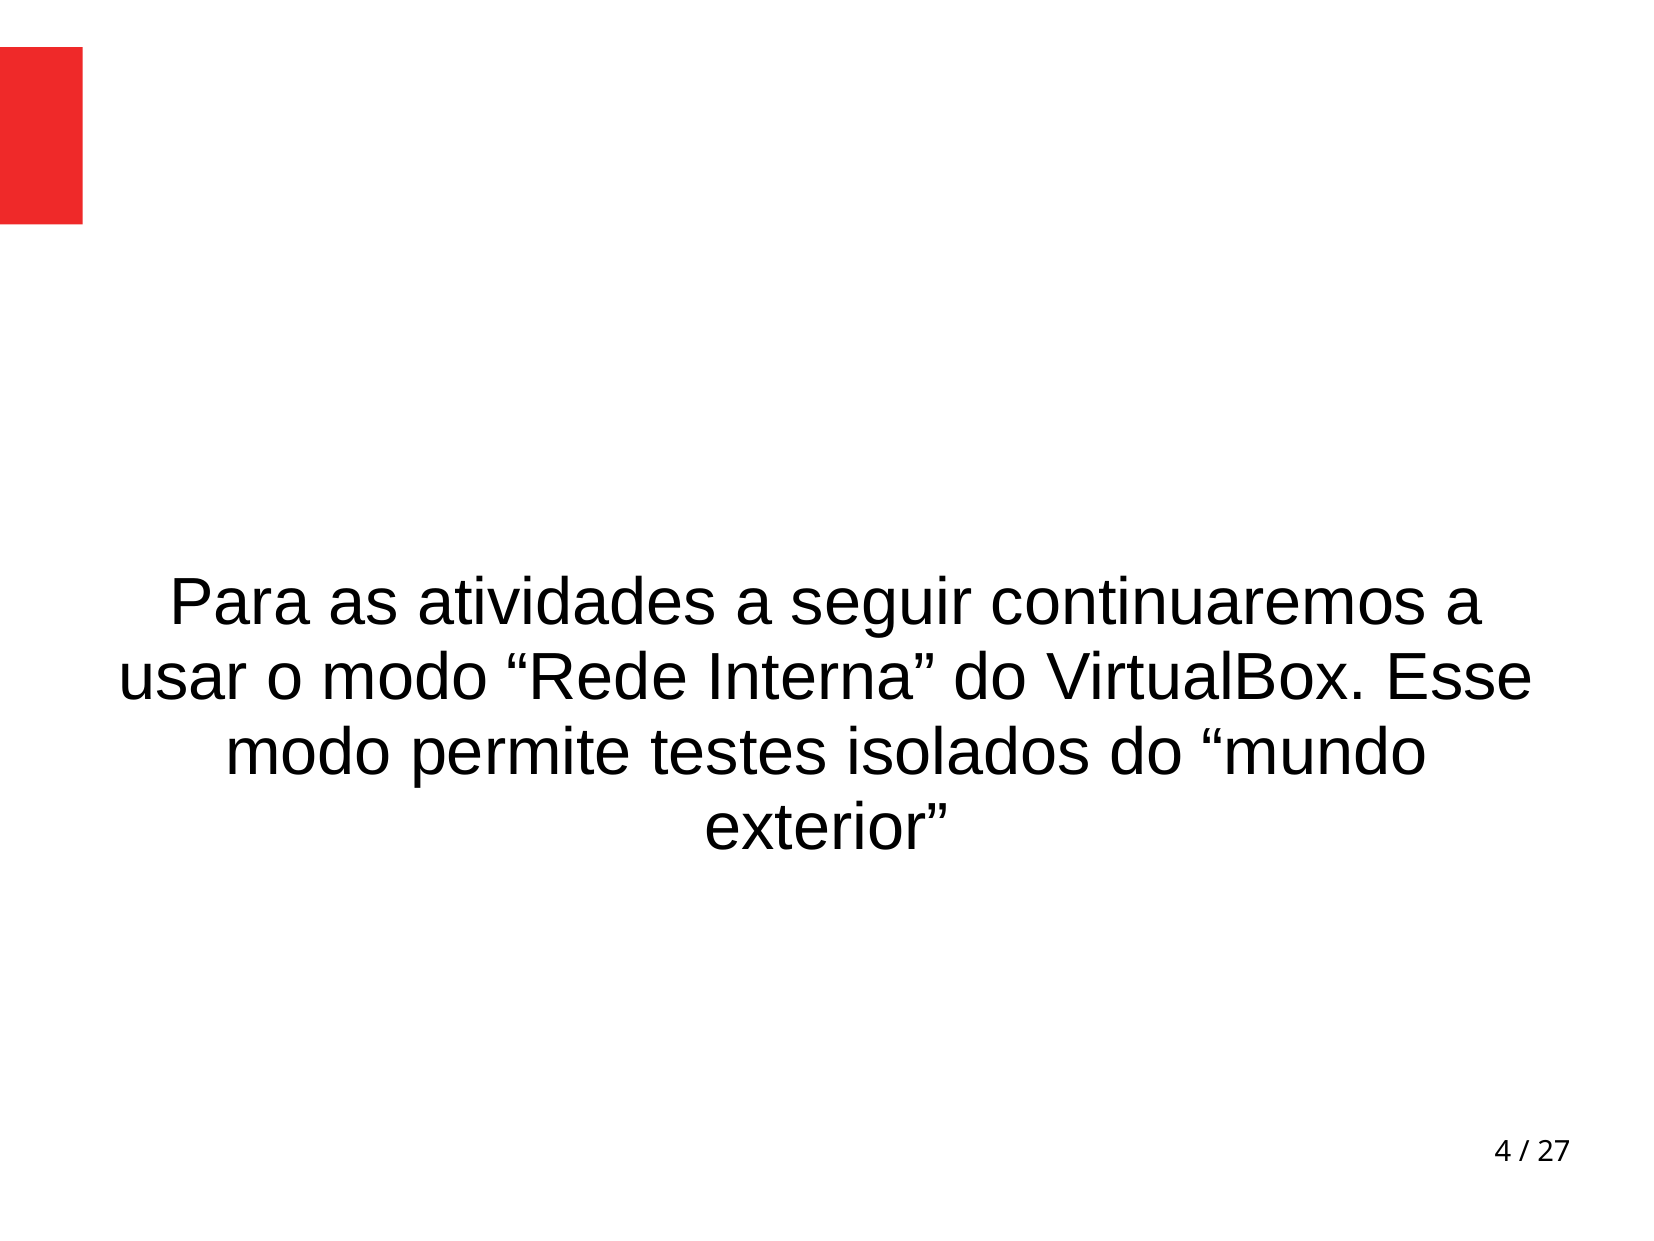

#
Para as atividades a seguir continuaremos a usar o modo “Rede Interna” do VirtualBox. Esse modo permite testes isolados do “mundo exterior”
4